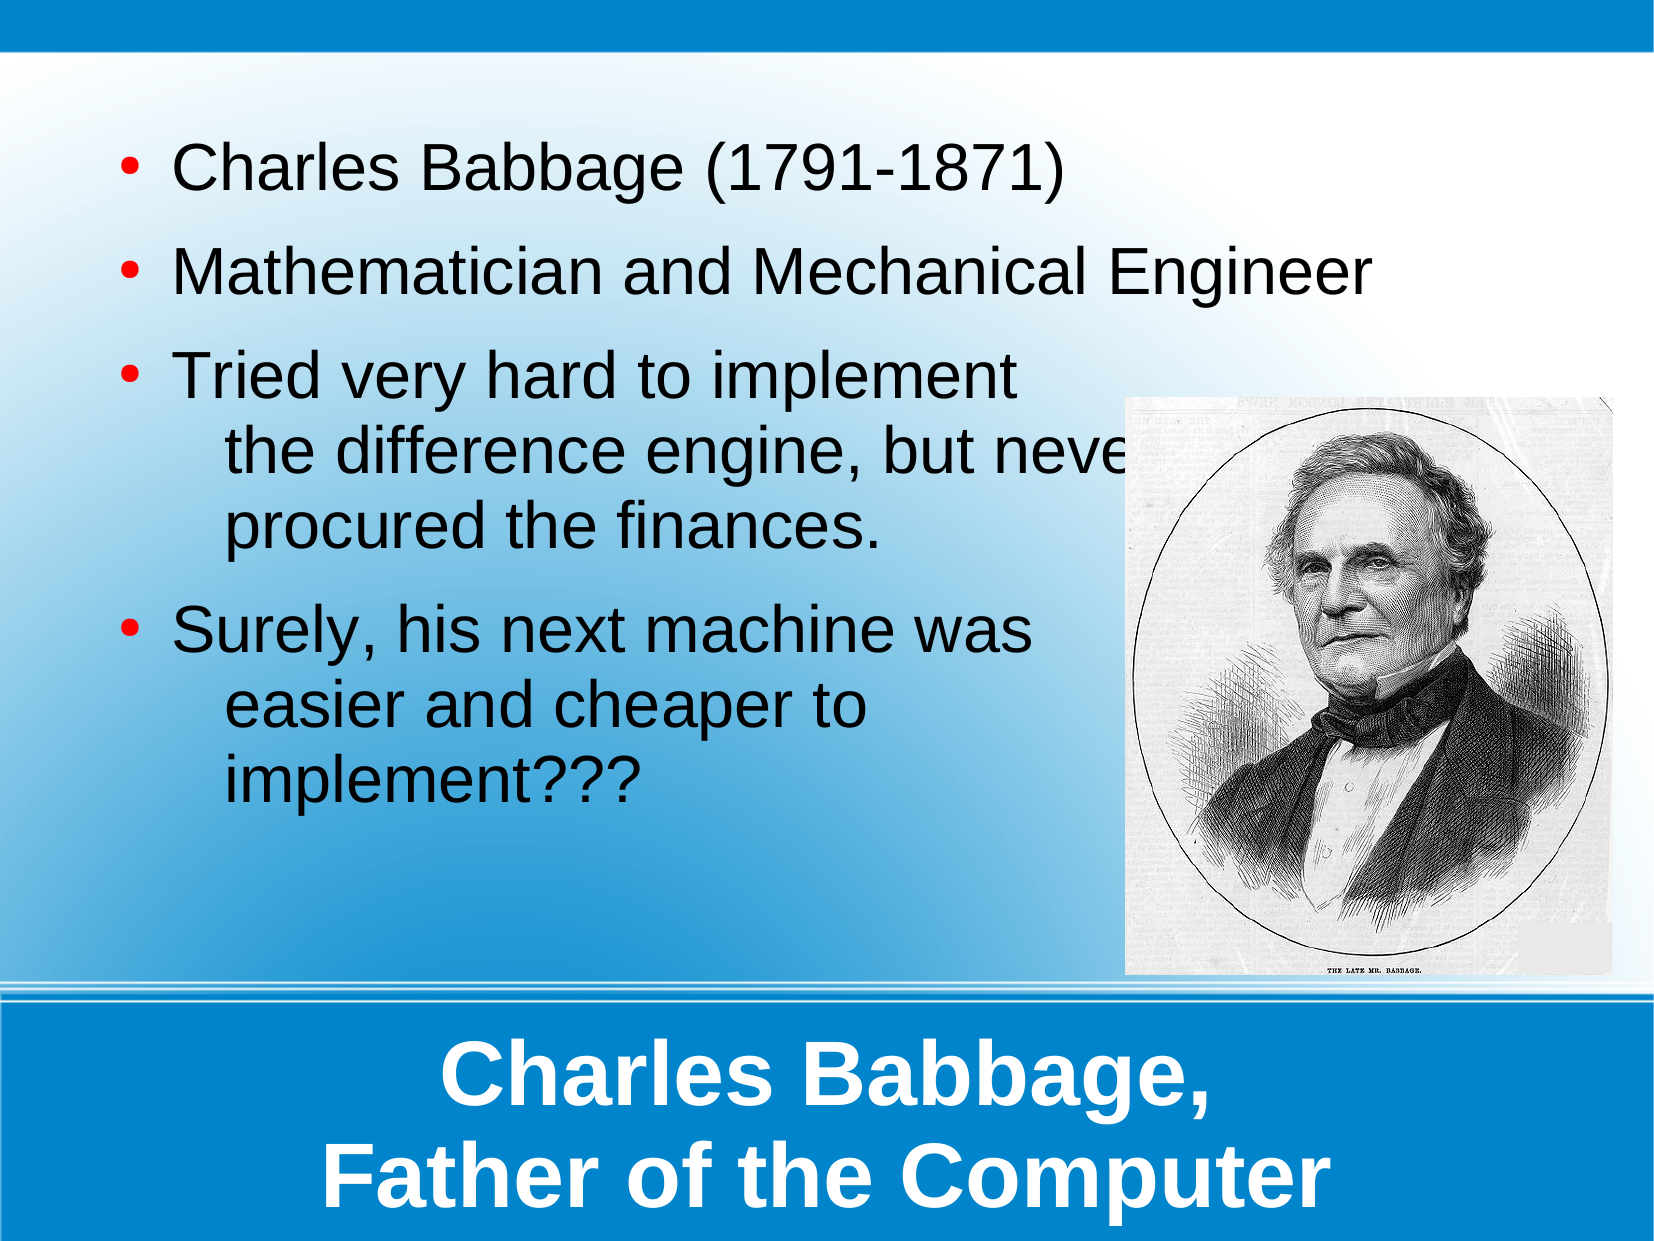

Charles Babbage (1791-1871)
Mathematician and Mechanical Engineer
Tried very hard to implement
the difference engine, but never
procured the finances.
Surely, his next machine was
easier and cheaper to
implement???
# Charles Babbage, Father of the Computer